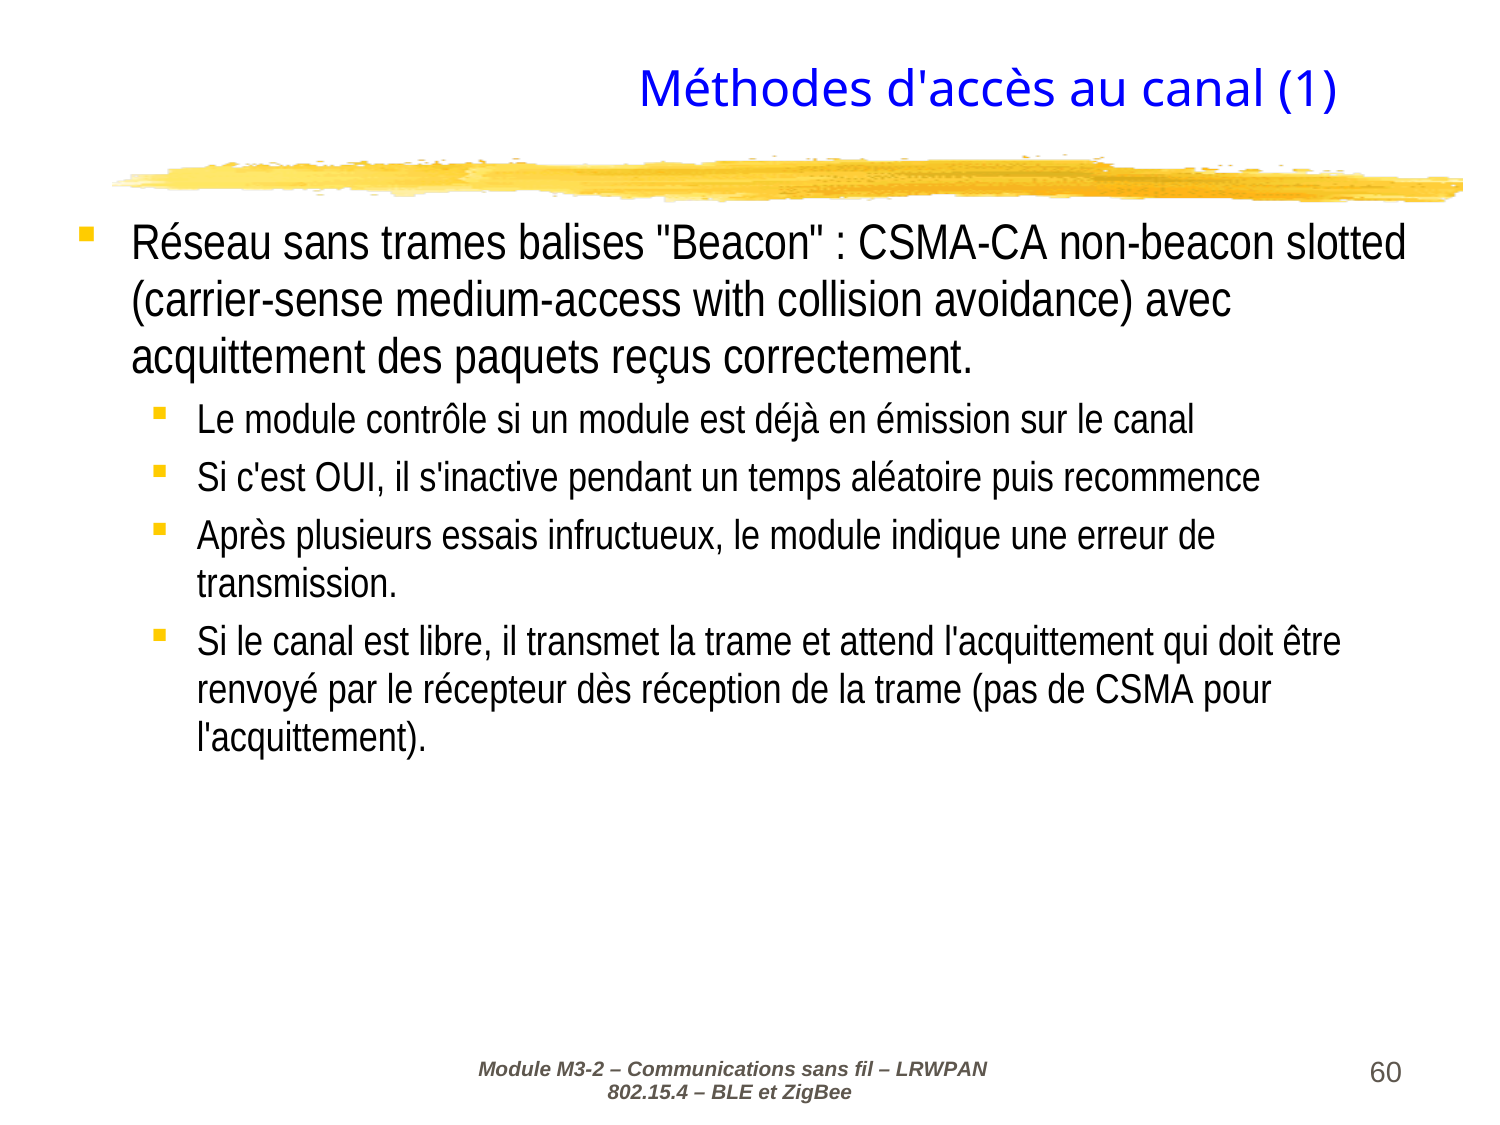

# Méthodes d'accès au canal (1)
Réseau sans trames balises "Beacon" : CSMA-CA non-beacon slotted (carrier-sense medium-access with collision avoidance) avec acquittement des paquets reçus correctement.
Le module contrôle si un module est déjà en émission sur le canal
Si c'est OUI, il s'inactive pendant un temps aléatoire puis recommence
Après plusieurs essais infructueux, le module indique une erreur de transmission.
Si le canal est libre, il transmet la trame et attend l'acquittement qui doit être renvoyé par le récepteur dès réception de la trame (pas de CSMA pour l'acquittement).
60